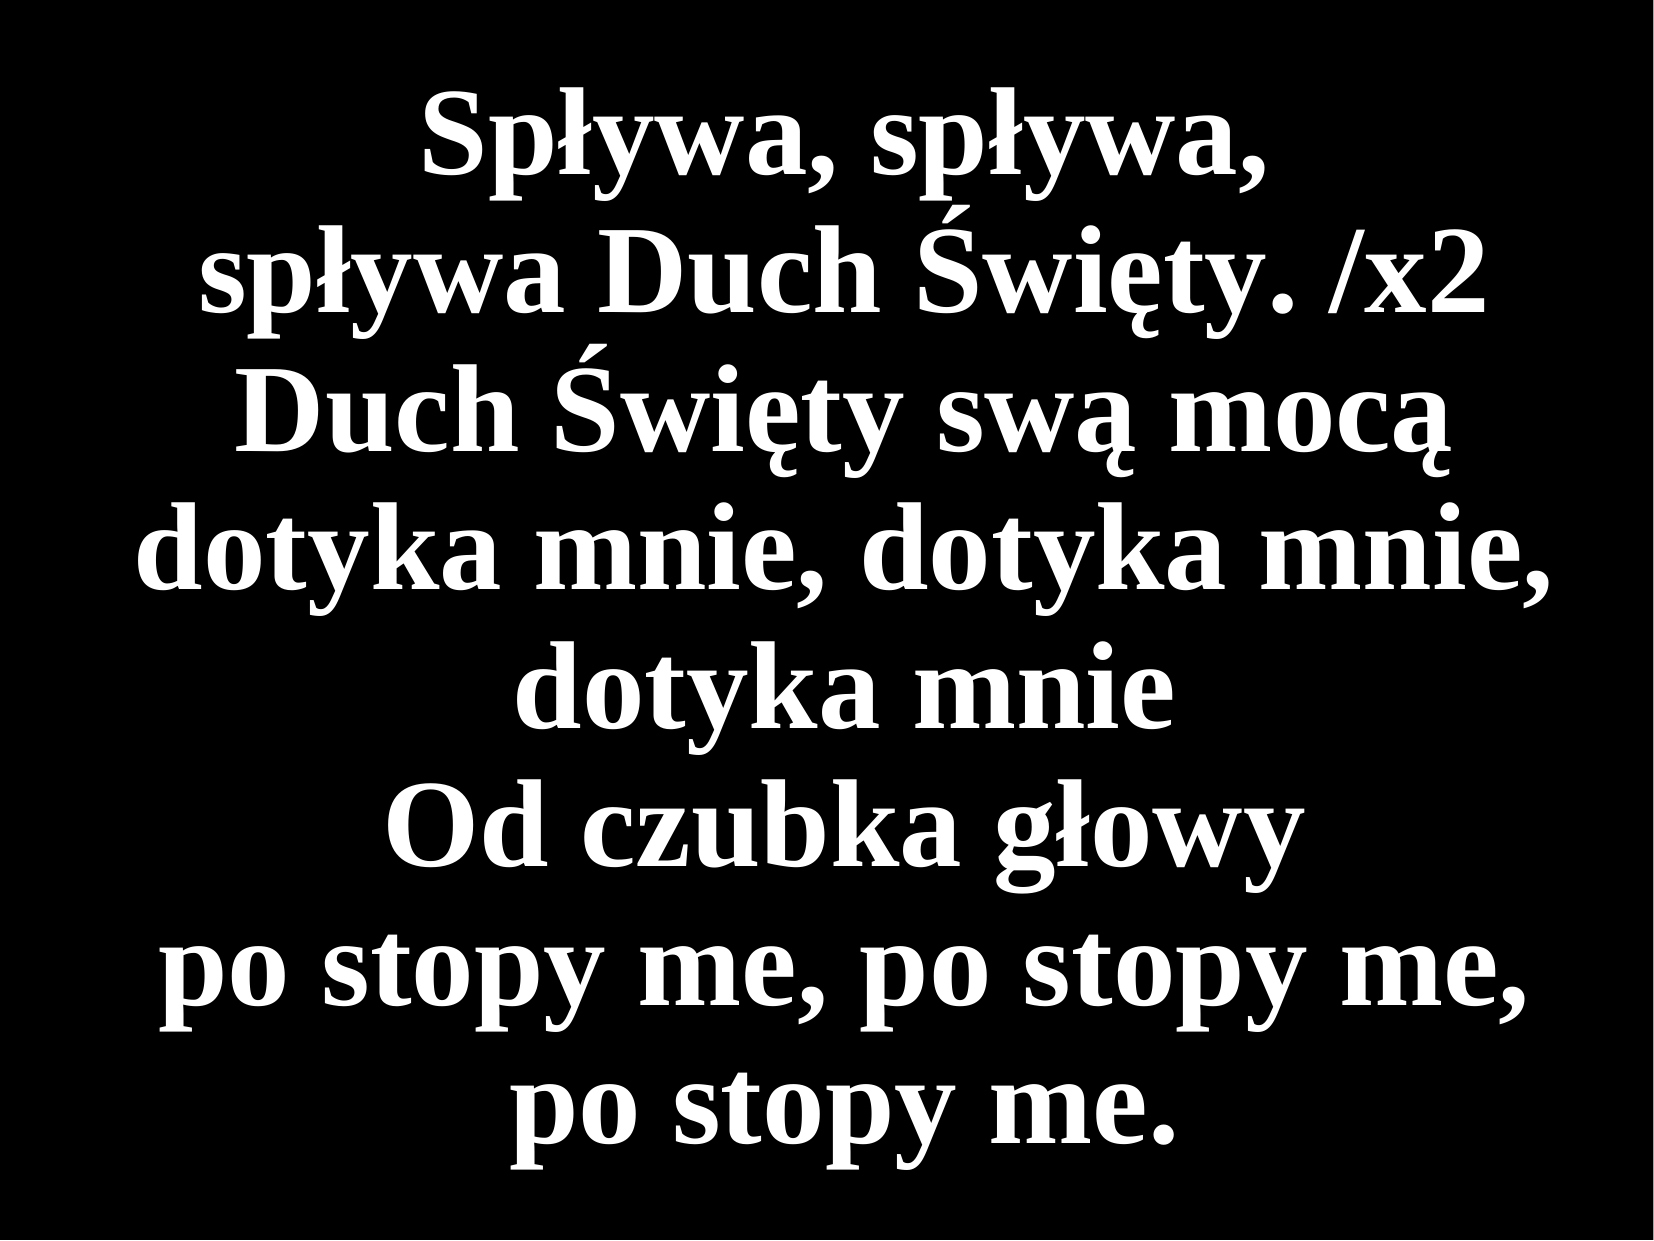

# Spływa, spływa,
spływa Duch Święty. /x2
Duch Święty swą mocą
dotyka mnie, dotyka mnie,
dotyka mnie
Od czubka głowy
po stopy me, po stopy me,
po stopy me.